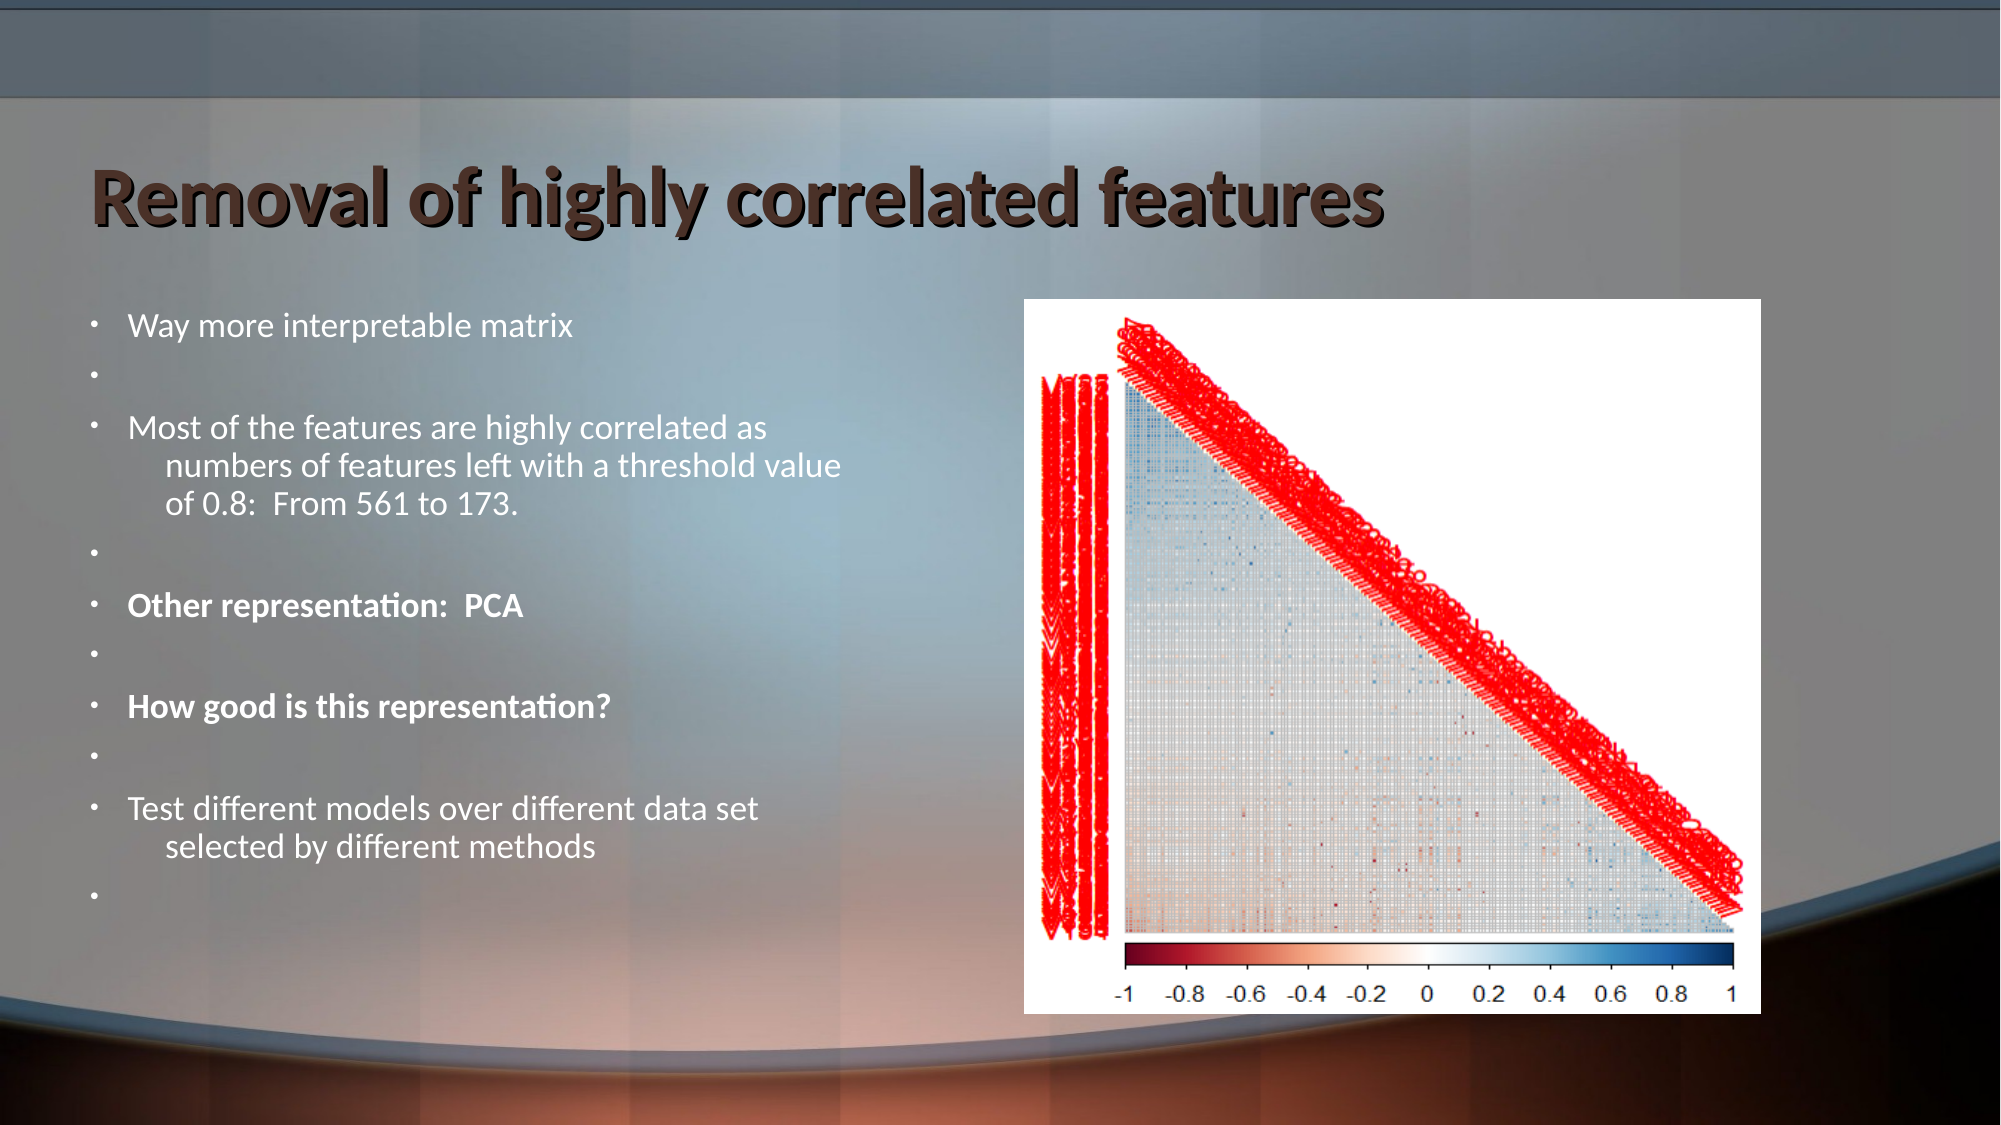

# Removal of highly correlated features
Way more interpretable matrix
Most of the features are highly correlated as numbers of features left with a threshold value of 0.8: From 561 to 173.
Other representation: PCA
How good is this representation?
Test different models over different data set selected by different methods